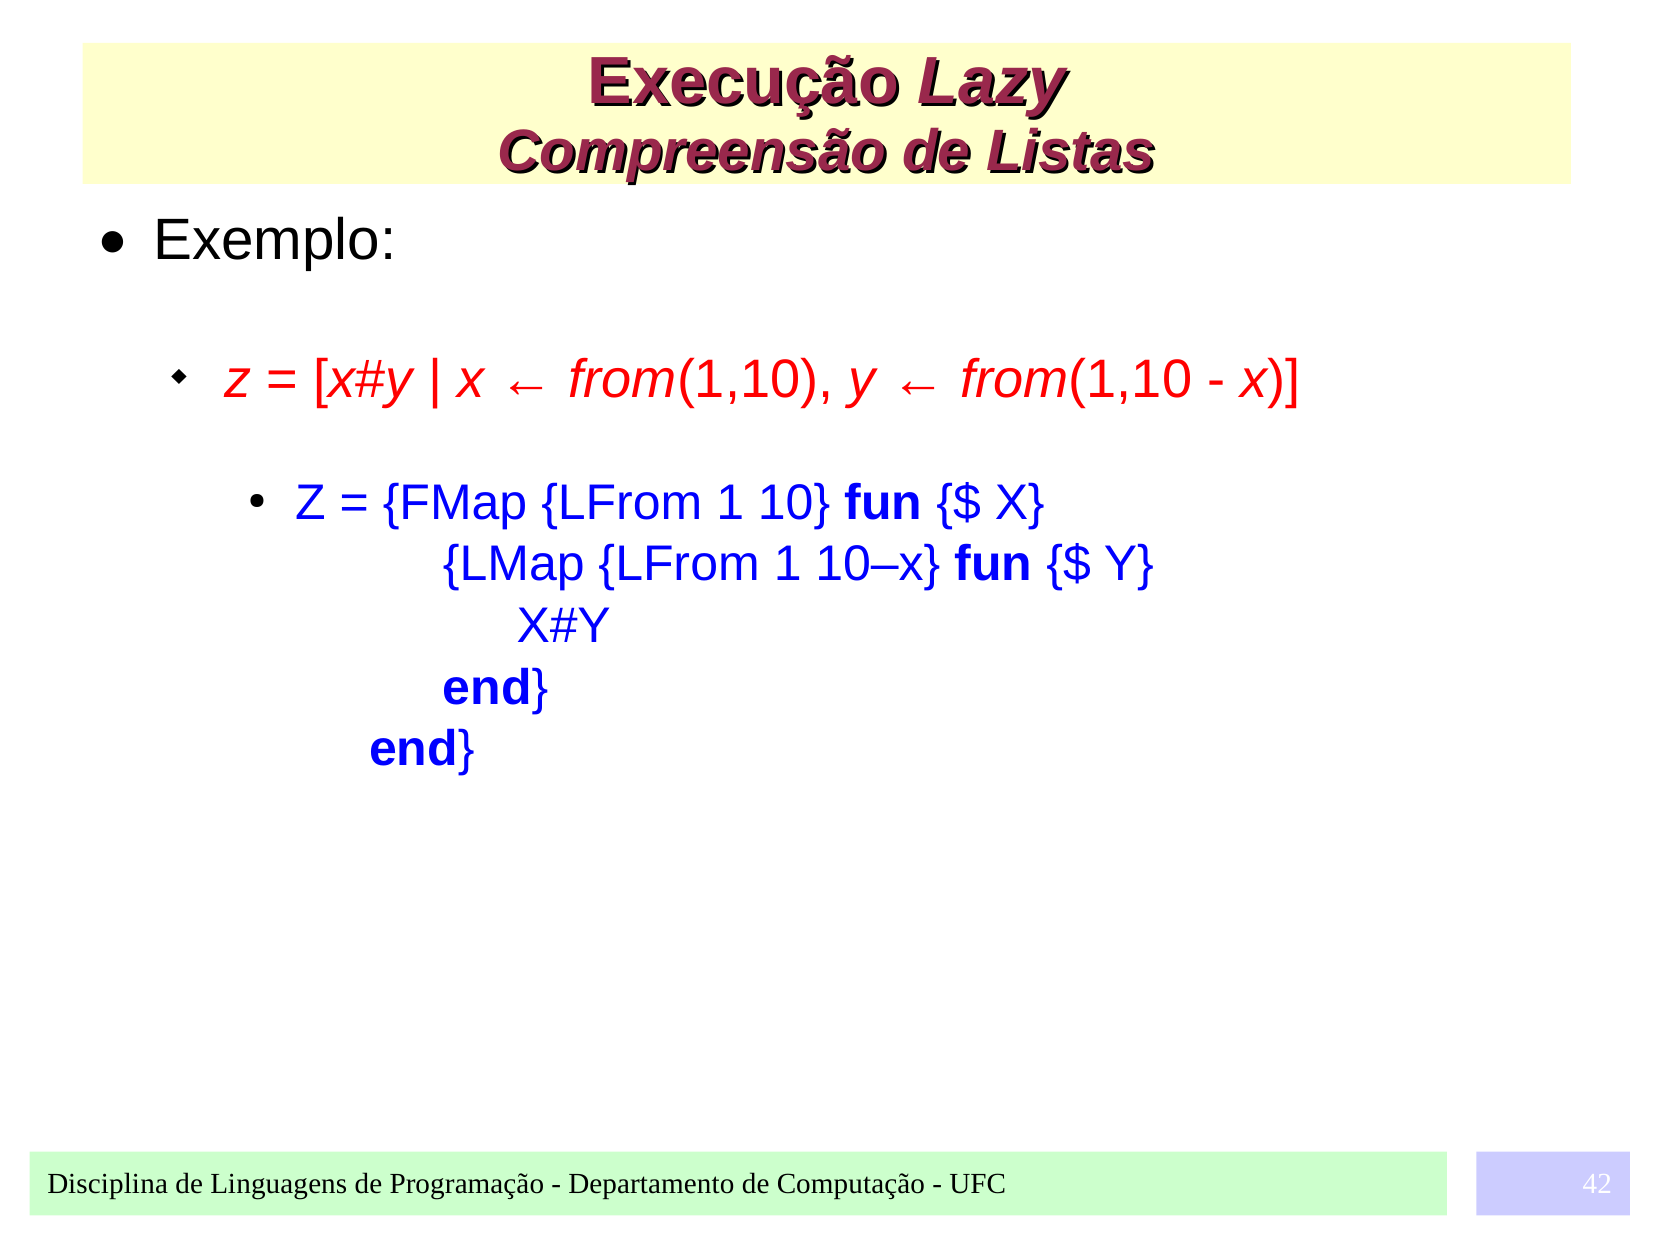

# Execução Lazy Compreensão de Listas
Exemplo:
z = [x#y | x ← from(1,10), y ← from(1,10 - x)]
Z = {FMap {LFrom 1 10} fun {$ X}
		{LMap {LFrom 1 10–x} fun {$ Y}
			X#Y
		end}
	end}
Disciplina de Linguagens de Programação - Departamento de Computação - UFC
42